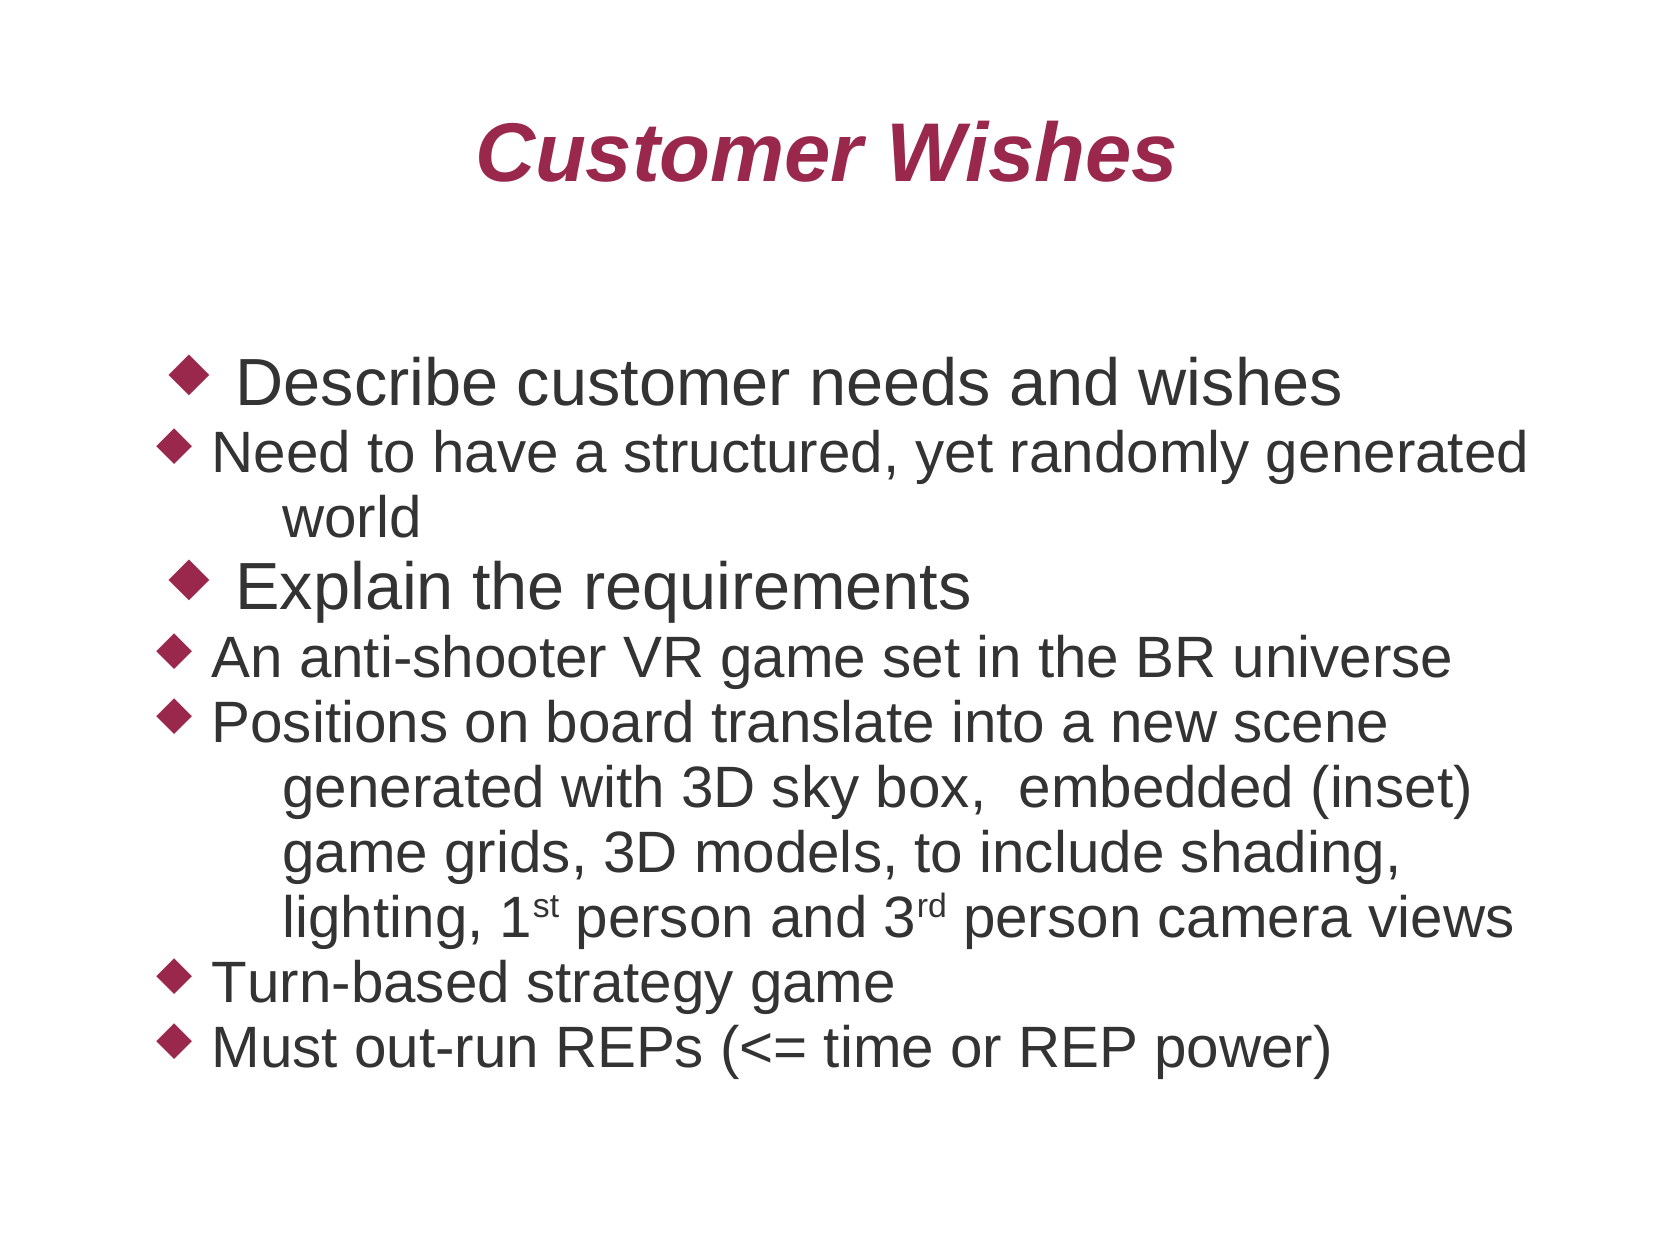

# Customer Wishes
Describe customer needs and wishes
Need to have a structured, yet randomly generated world
Explain the requirements
An anti-shooter VR game set in the BR universe
Positions on board translate into a new scene generated with 3D sky box, embedded (inset) game grids, 3D models, to include shading, lighting, 1st person and 3rd person camera views
Turn-based strategy game
Must out-run REPs (<= time or REP power)